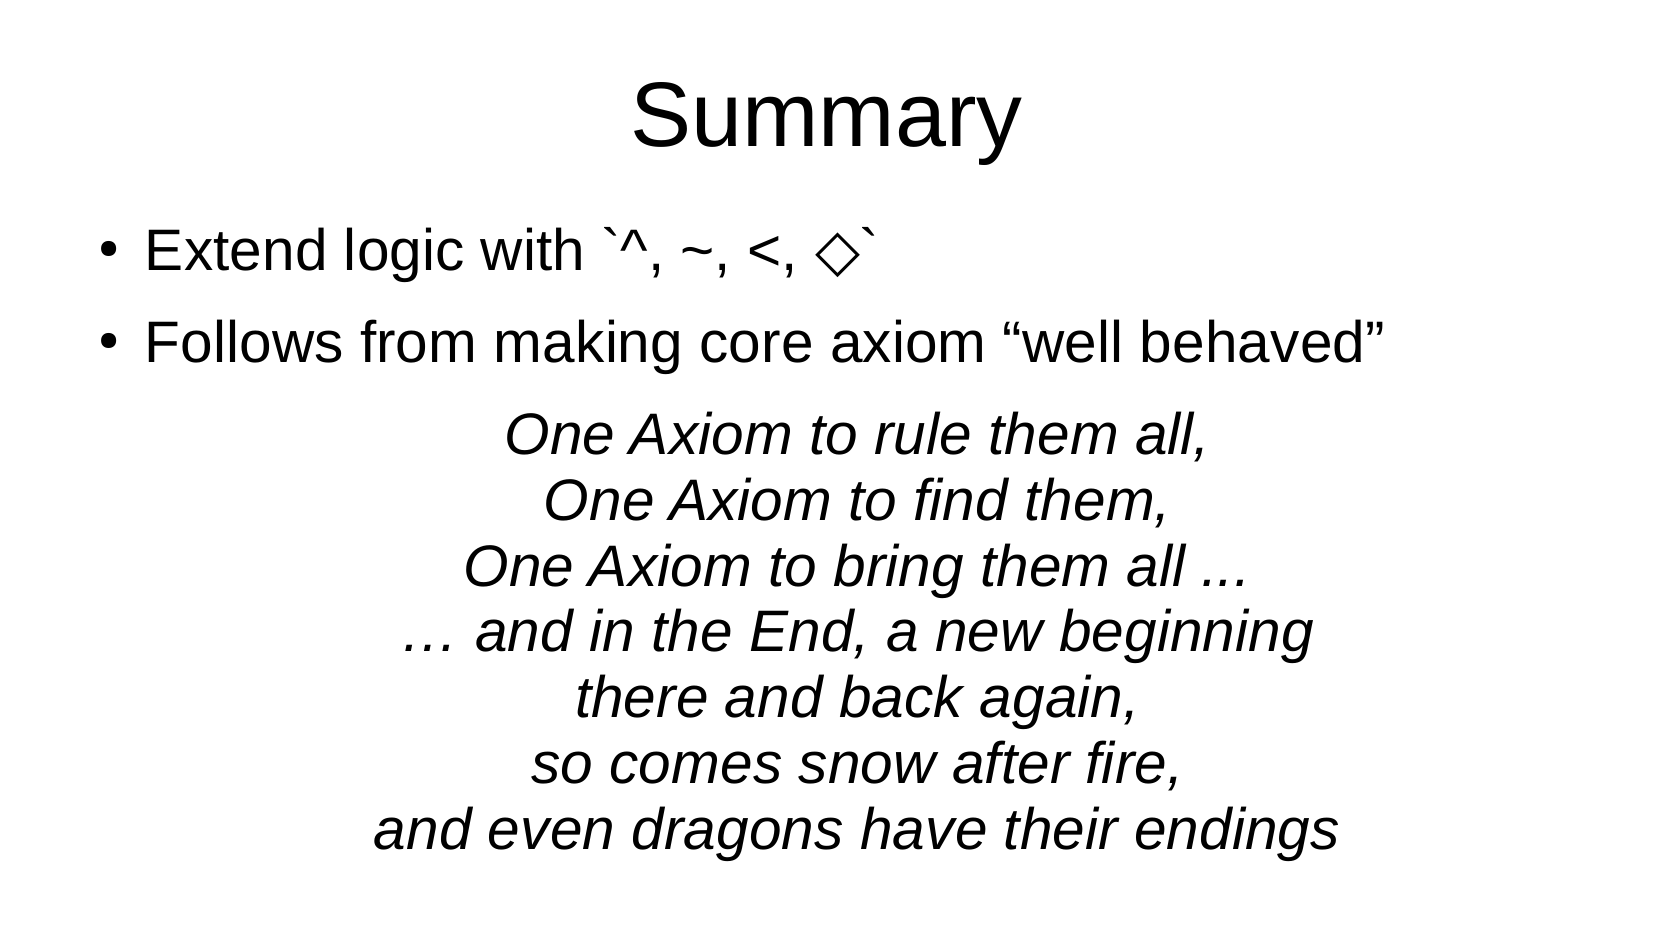

# Summary
Extend logic with `^, ~, <, ◇`
Follows from making core axiom “well behaved”
One Axiom to rule them all,
One Axiom to find them,
One Axiom to bring them all ...
… and in the End, a new beginning
there and back again,
so comes snow after fire,
and even dragons have their endings